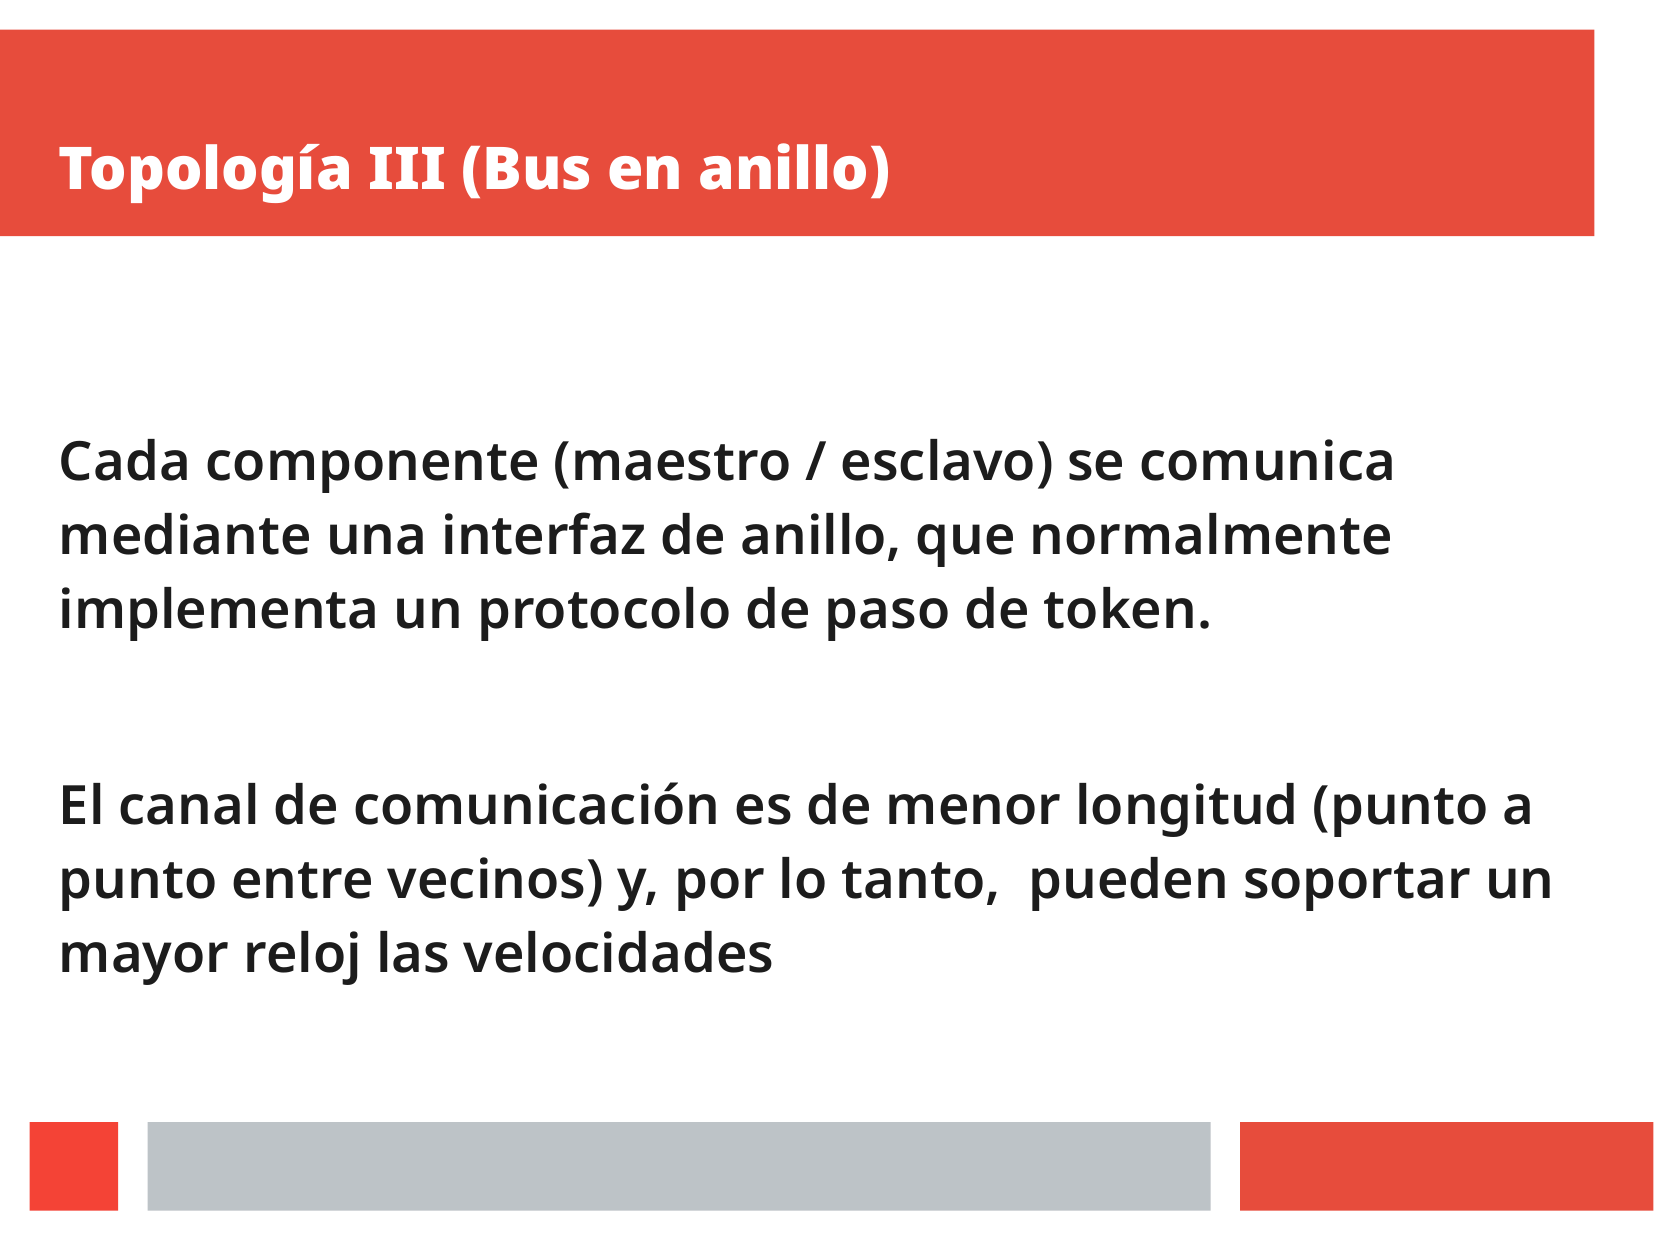

# Topología III (Bus en anillo)
Cada componente (maestro / esclavo) se comunica mediante una interfaz de anillo, que normalmente implementa un protocolo de paso de token.
El canal de comunicación es de menor longitud (punto a punto entre vecinos) y, por lo tanto, pueden soportar un mayor reloj las velocidades